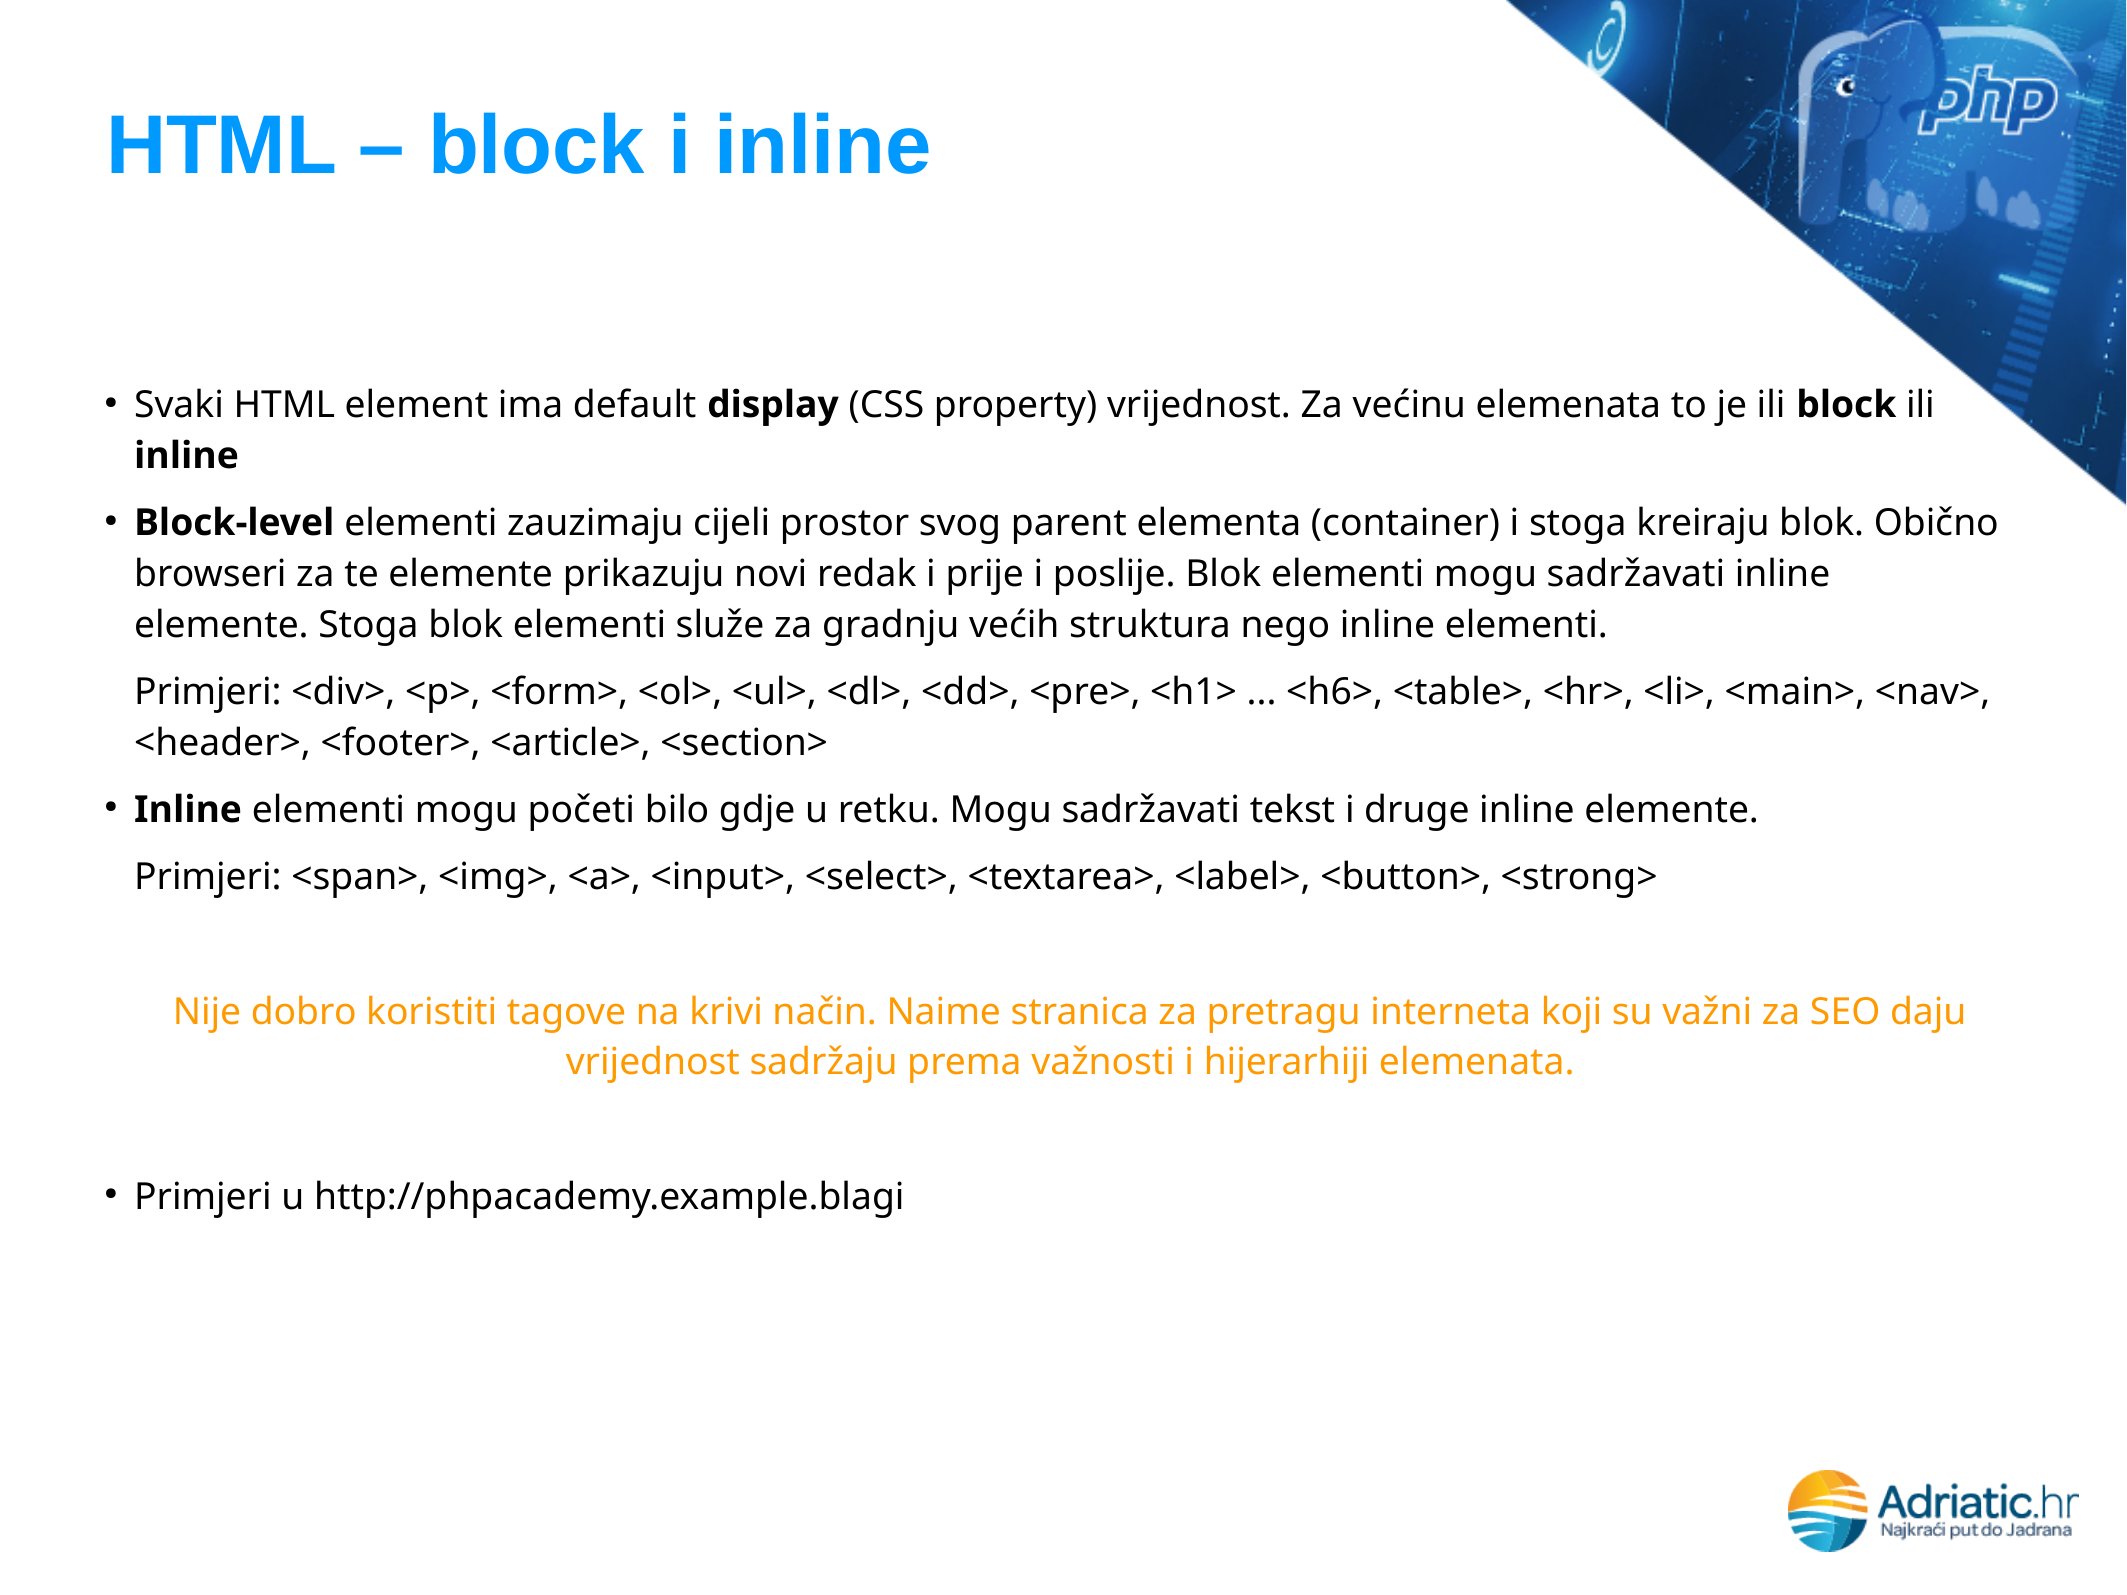

# HTML – block i inline
Svaki HTML element ima default display (CSS property) vrijednost. Za većinu elemenata to je ili block ili inline
Block-level elementi zauzimaju cijeli prostor svog parent elementa (container) i stoga kreiraju blok. Obično browseri za te elemente prikazuju novi redak i prije i poslije. Blok elementi mogu sadržavati inline elemente. Stoga blok elementi služe za gradnju većih struktura nego inline elementi.
Primjeri: <div>, <p>, <form>, <ol>, <ul>, <dl>, <dd>, <pre>, <h1> ... <h6>, <table>, <hr>, <li>, <main>, <nav>, <header>, <footer>, <article>, <section>
Inline elementi mogu početi bilo gdje u retku. Mogu sadržavati tekst i druge inline elemente.
Primjeri: <span>, <img>, <a>, <input>, <select>, <textarea>, <label>, <button>, <strong>
Nije dobro koristiti tagove na krivi način. Naime stranica za pretragu interneta koji su važni za SEO daju vrijednost sadržaju prema važnosti i hijerarhiji elemenata.
Primjeri u http://phpacademy.example.blagi